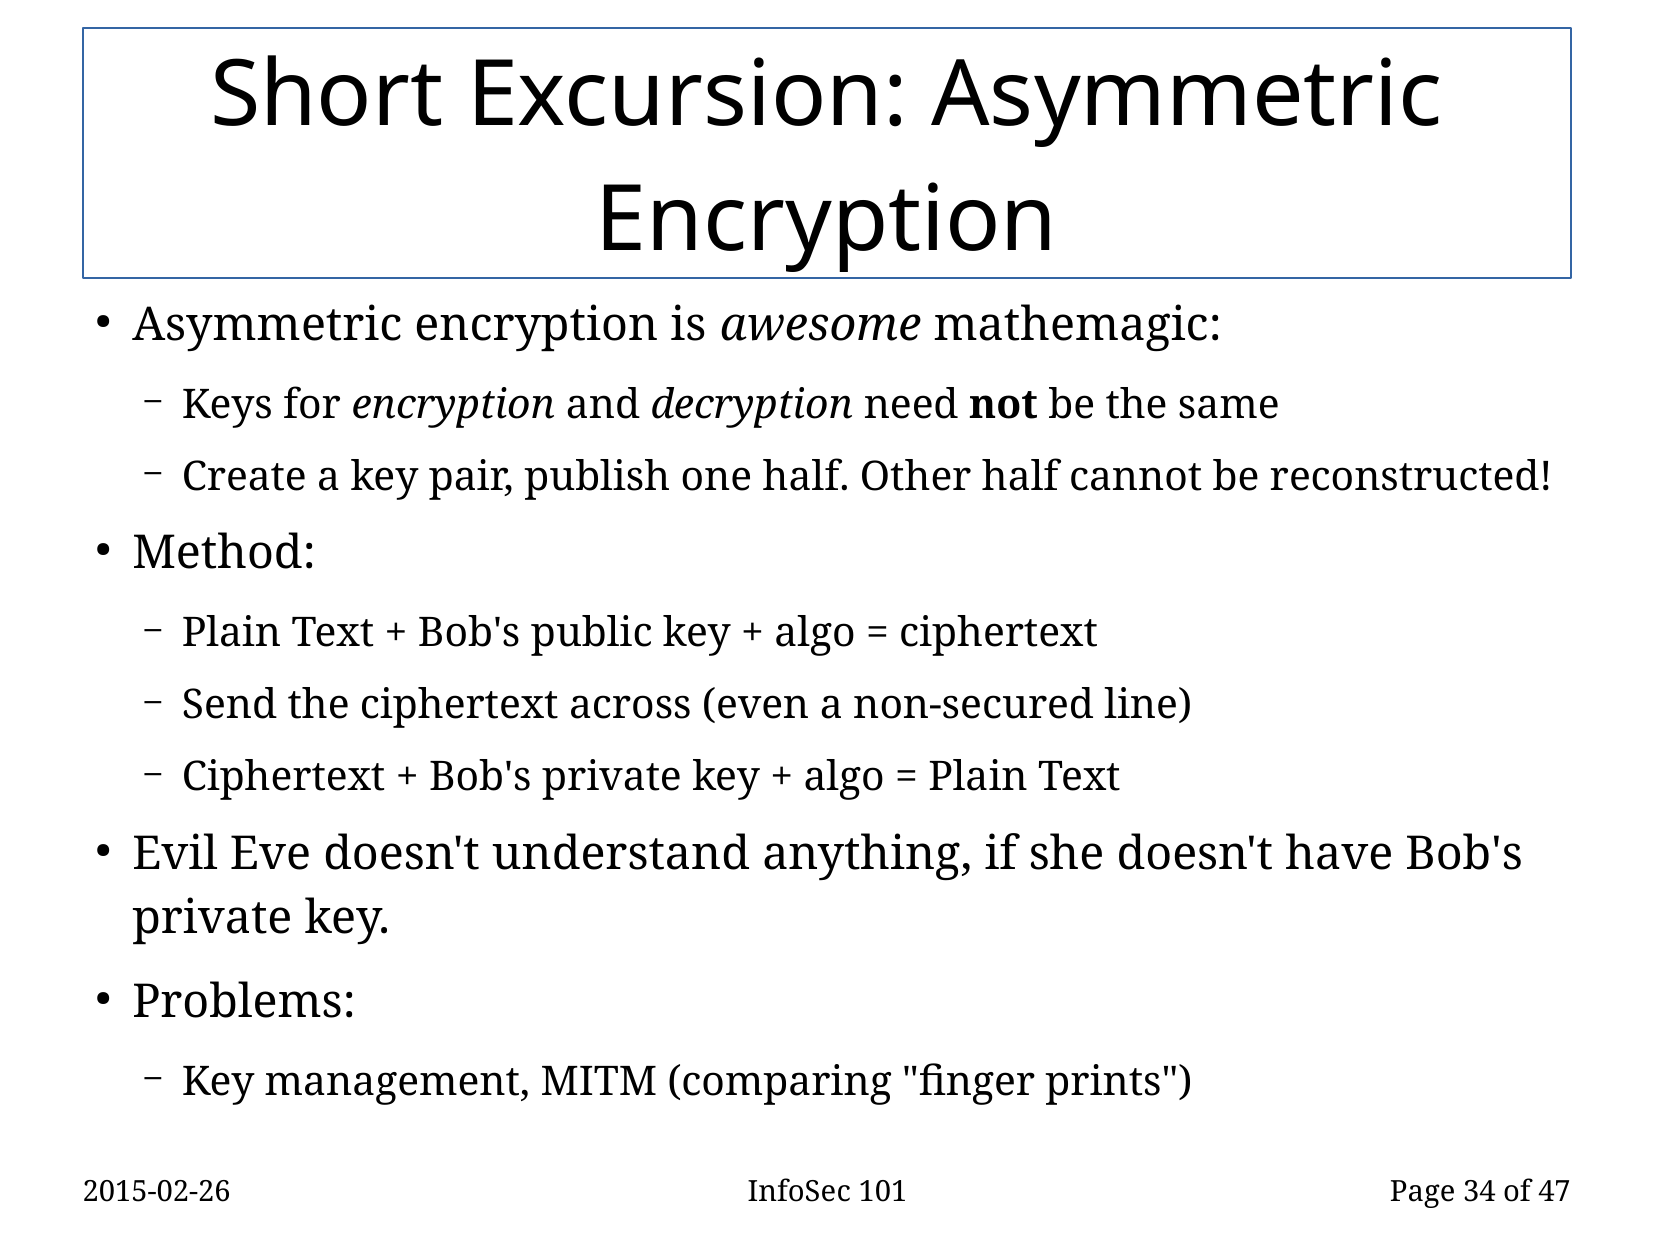

# Short Excursion: Asymmetric Encryption
Asymmetric encryption is awesome mathemagic:
Keys for encryption and decryption need not be the same
Create a key pair, publish one half. Other half cannot be reconstructed!
Method:
Plain Text + Bob's public key + algo = ciphertext
Send the ciphertext across (even a non-secured line)
Ciphertext + Bob's private key + algo = Plain Text
Evil Eve doesn't understand anything, if she doesn't have Bob's private key.
Problems:
Key management, MITM (comparing "finger prints")
2015-02-26
InfoSec 101
34